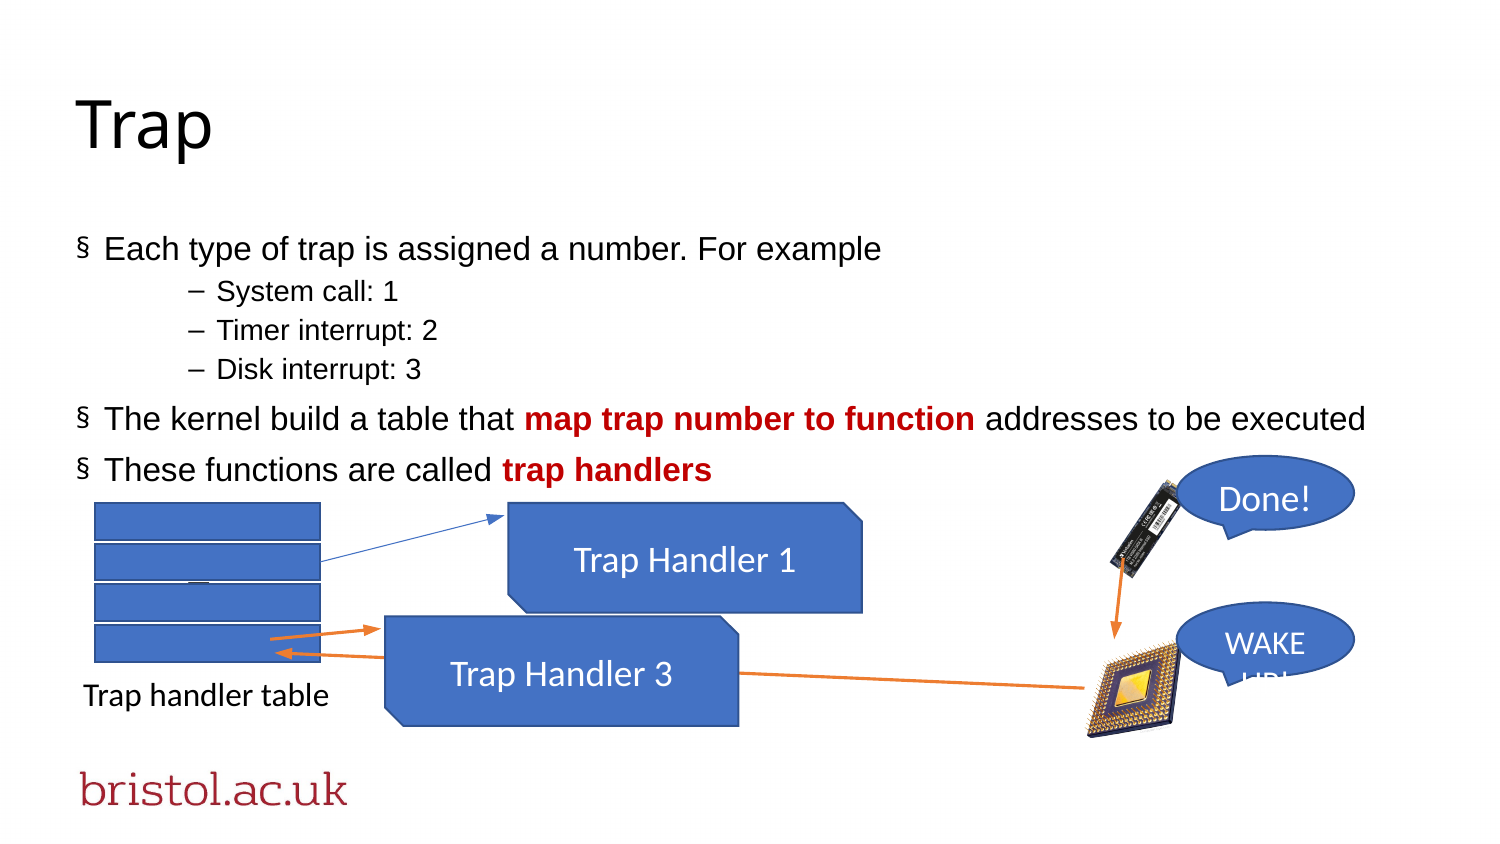

# Trap
Each type of trap is assigned a number. For example
System call: 1
Timer interrupt: 2
Disk interrupt: 3
The kernel build a table that map trap number to function addresses to be executed
These functions are called trap handlers
Done!
Trap Handler 1
WAKE UP!
Trap Handler 3
Trap handler table